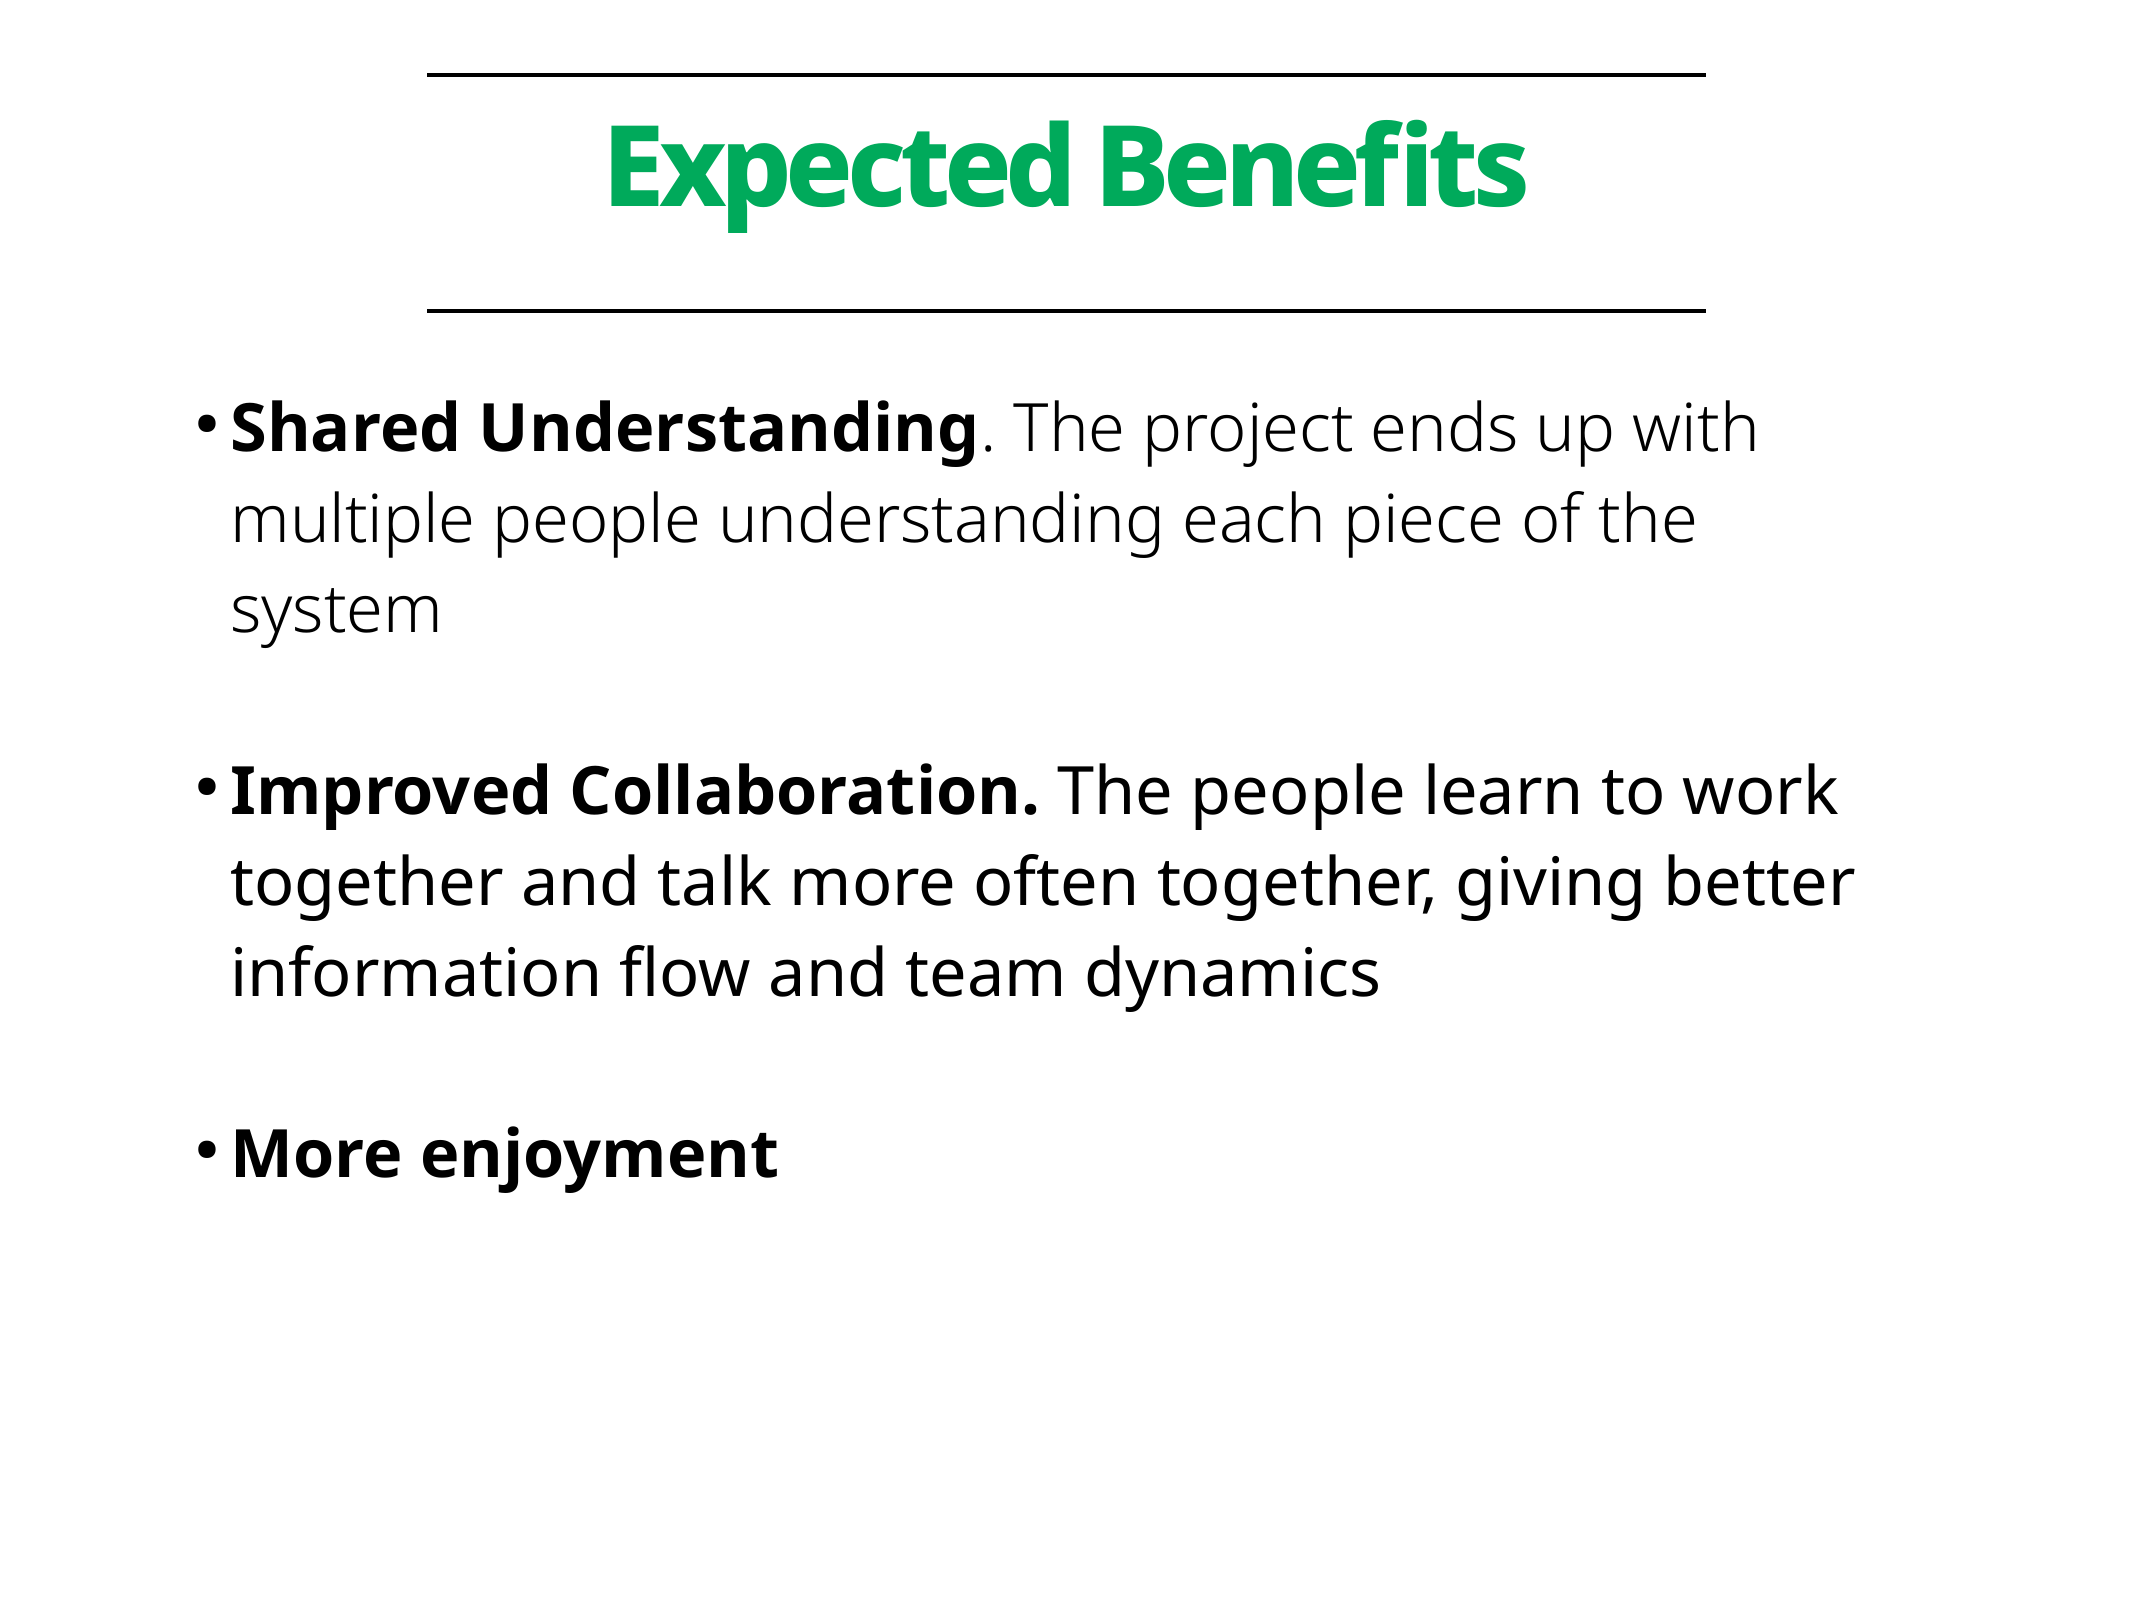

# Expected Benefits
Shared Understanding. The project ends up with multiple people understanding each piece of the system
Improved Collaboration. The people learn to work together and talk more often together, giving better information flow and team dynamics
More enjoyment